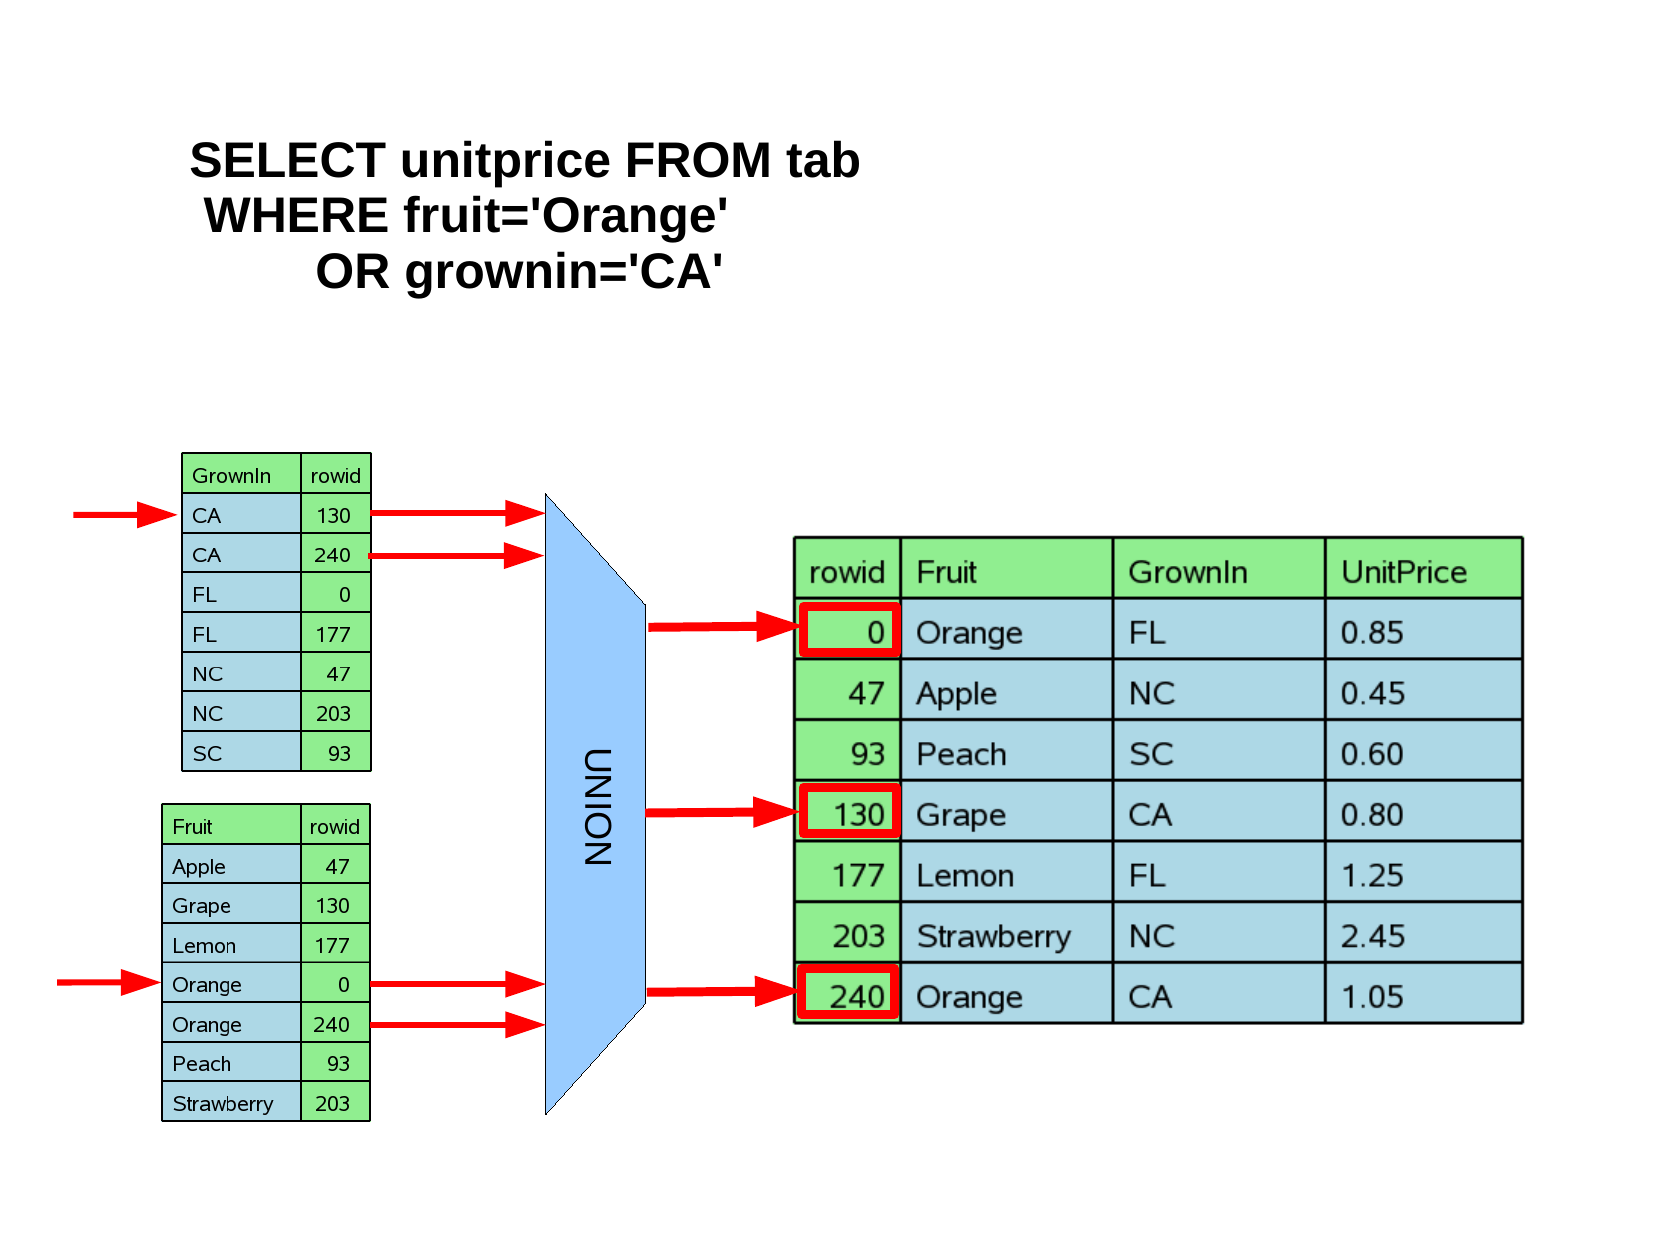

SELECT unitprice FROM tab
 WHERE fruit='Orange'
 OR grownin='CA'
UNION